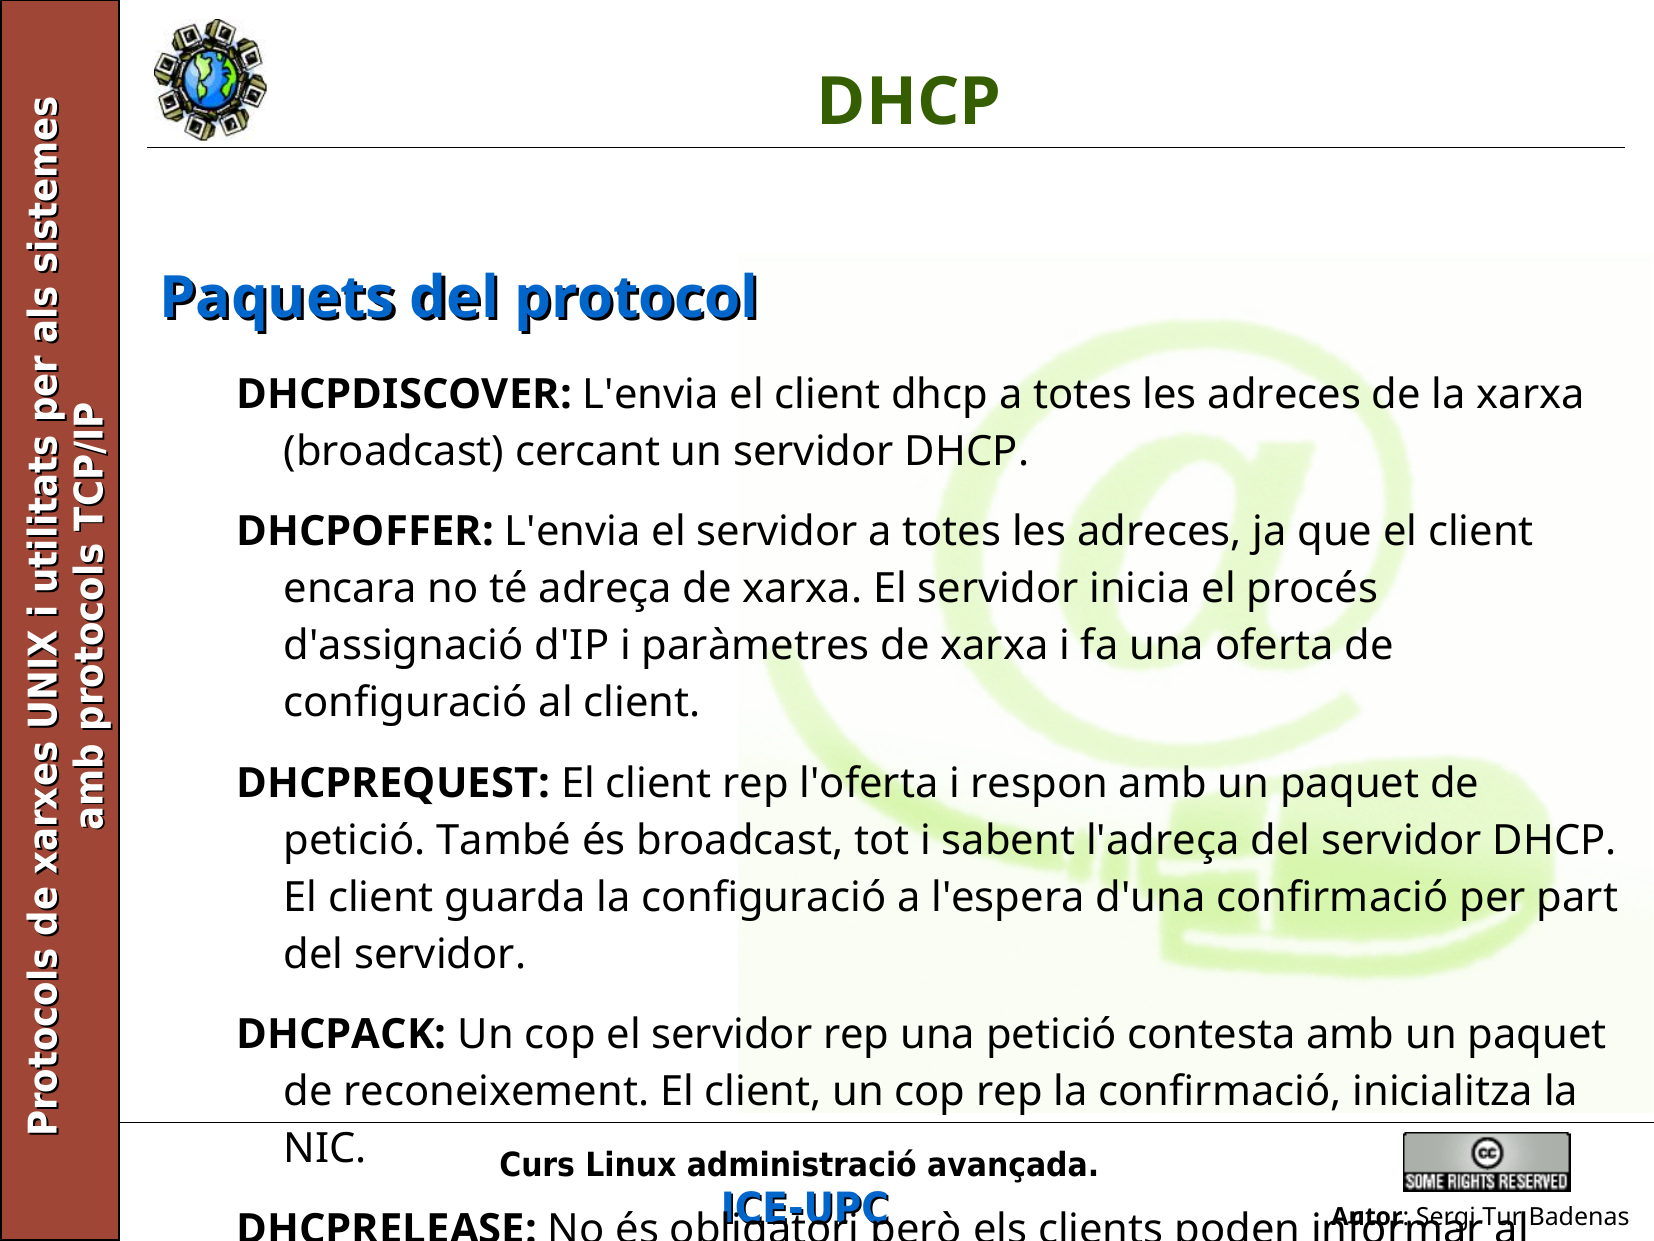

# DHCP
Paquets del protocol
DHCPDISCOVER: L'envia el client dhcp a totes les adreces de la xarxa (broadcast) cercant un servidor DHCP.
DHCPOFFER: L'envia el servidor a totes les adreces, ja que el client encara no té adreça de xarxa. El servidor inicia el procés d'assignació d'IP i paràmetres de xarxa i fa una oferta de configuració al client.
DHCPREQUEST: El client rep l'oferta i respon amb un paquet de petició. També és broadcast, tot i sabent l'adreça del servidor DHCP. El client guarda la configuració a l'espera d'una confirmació per part del servidor.
DHCPACK: Un cop el servidor rep una petició contesta amb un paquet de reconeixement. El client, un cop rep la confirmació, inicialitza la NIC.
DHCPRELEASE: No és obligatori però els clients poden informar al servidors de quan deixen d'utilitzar la configuració (NIC apagada).